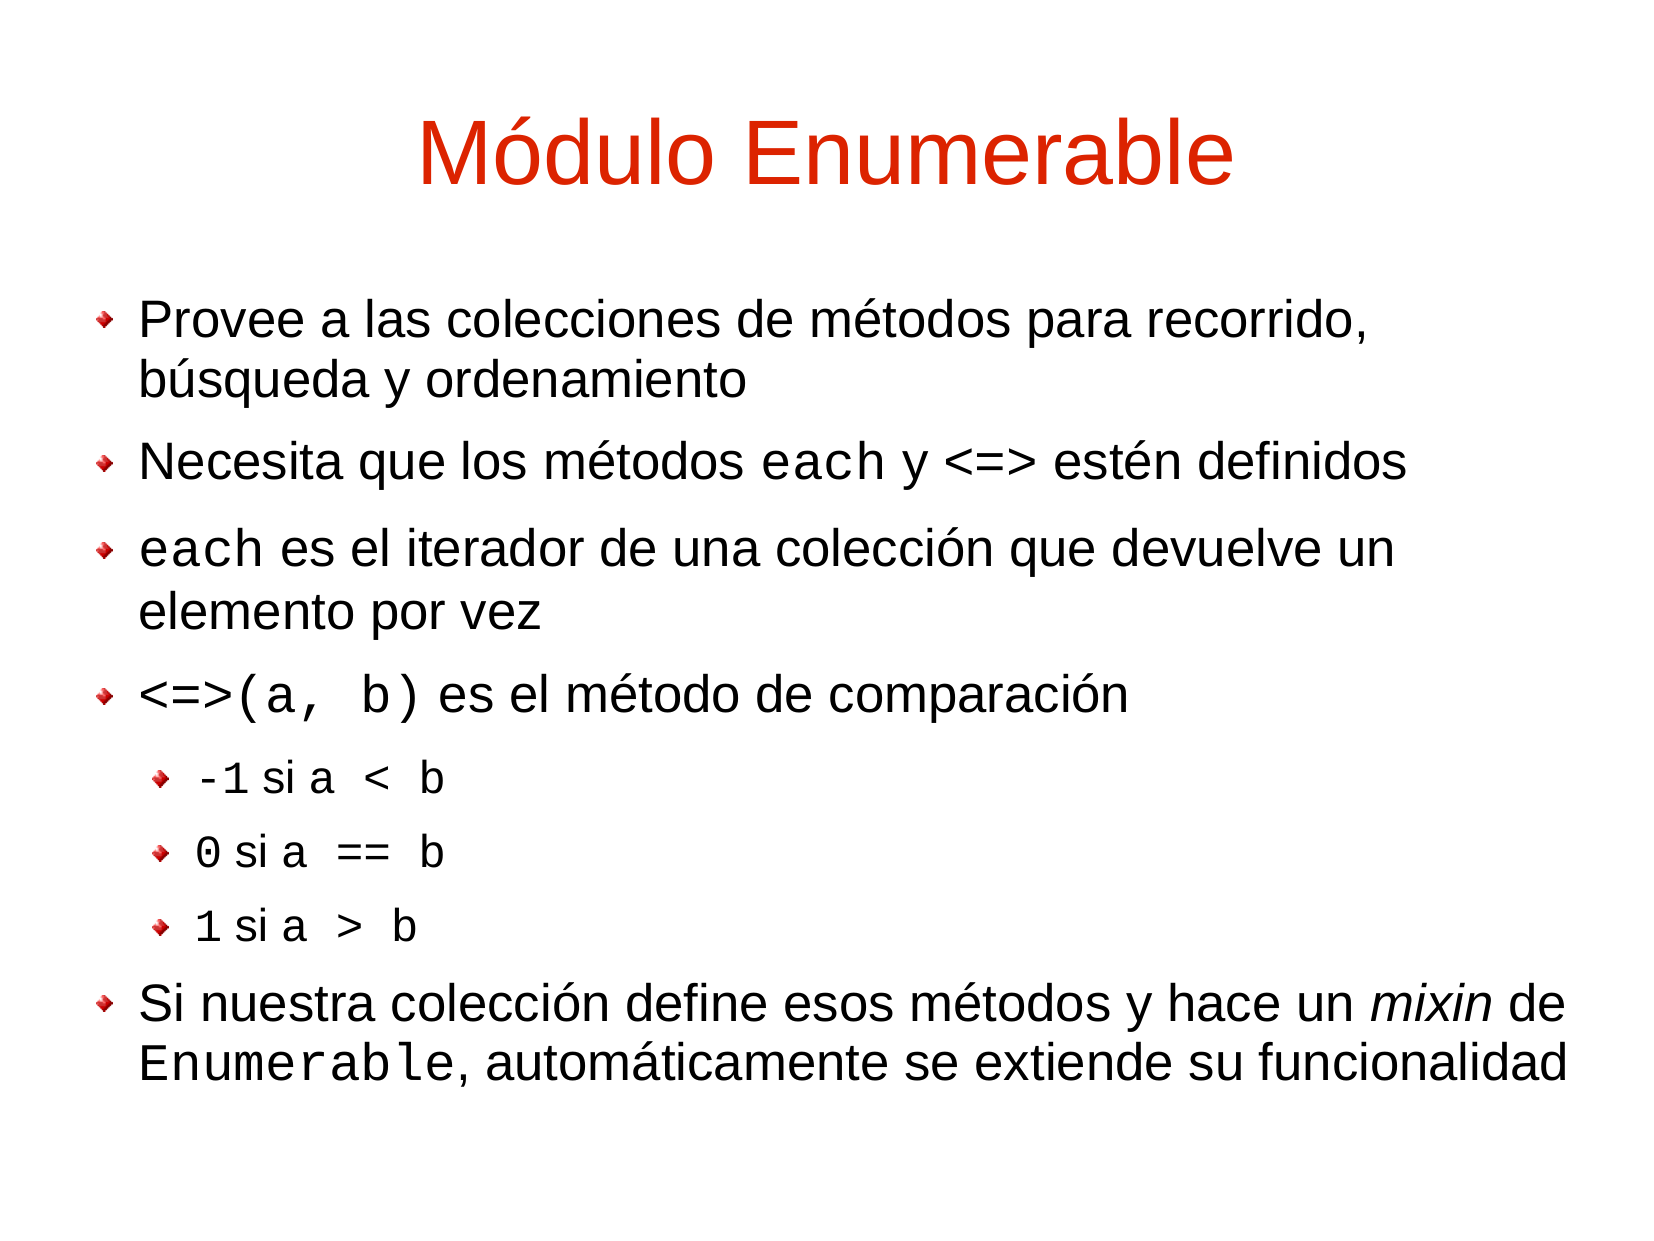

# Módulo Enumerable
Provee a las colecciones de métodos para recorrido, búsqueda y ordenamiento
Necesita que los métodos each y <=> estén definidos
each es el iterador de una colección que devuelve un elemento por vez
<=>(a, b) es el método de comparación
-1 si a < b
0 si a == b
1 si a > b
Si nuestra colección define esos métodos y hace un mixin de Enumerable, automáticamente se extiende su funcionalidad